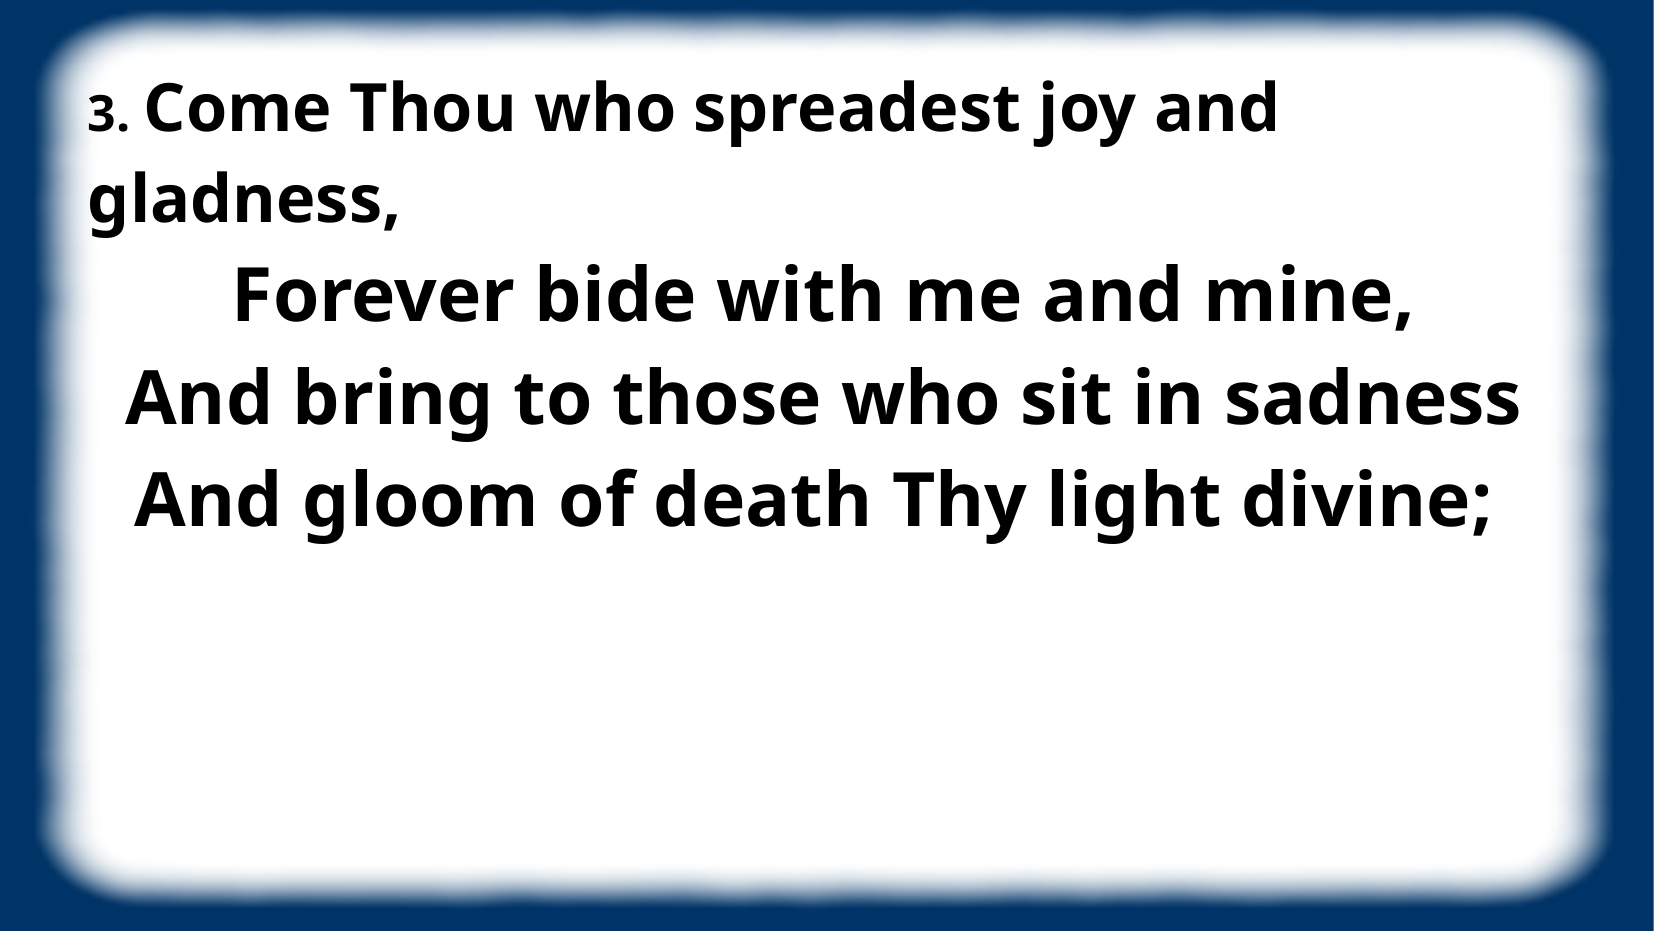

3. Come Thou who spreadest joy and gladness,
Forever bide with me and mine,
And bring to those who sit in sadness
And gloom of death Thy light divine;